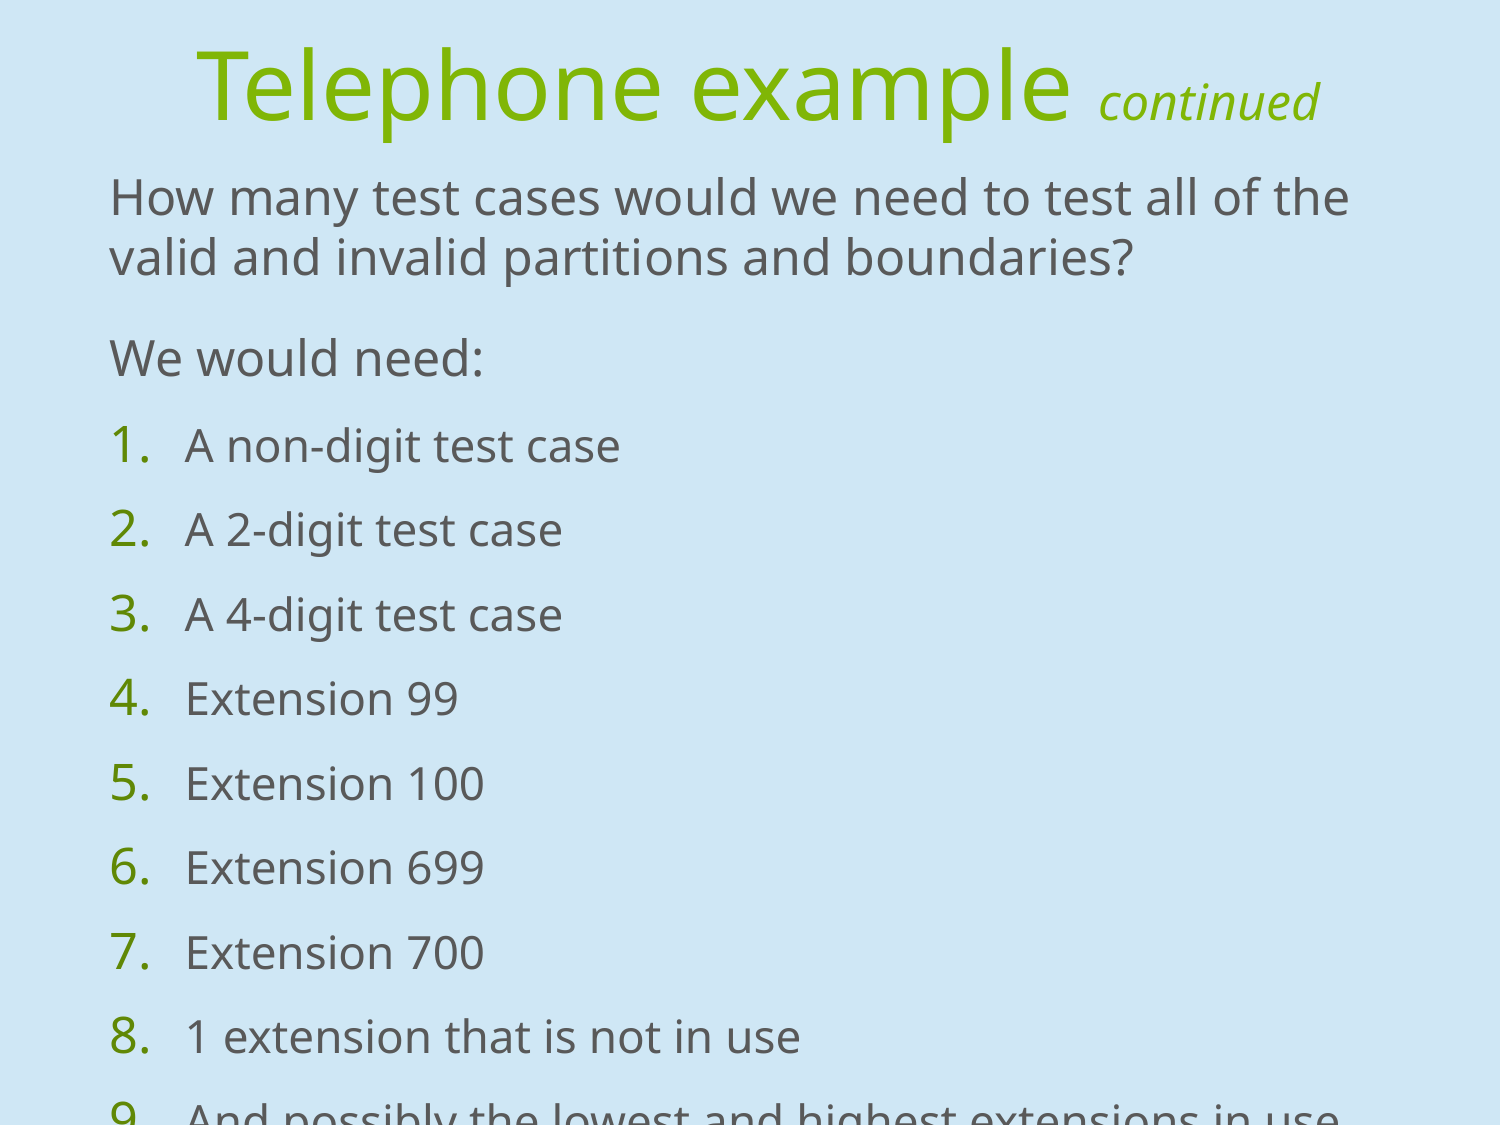

# Telephone example continued
How many test cases would we need to test all of the valid and invalid partitions and boundaries?
We would need:
A non-digit test case
A 2-digit test case
A 4-digit test case
Extension 99
Extension 100
Extension 699
Extension 700
1 extension that is not in use
And possibly the lowest and highest extensions in use
This is 9 or 10 test cases – exact number would depend on what test cases we can combine
Remember our example from last week about the 1-digit input field?
We said then that we would need around 68 test cases just to test that 1-digit field thoroughly!
EP and BVA helps us to identify tests that are most likely to find defects and to use fewer test cases to find them